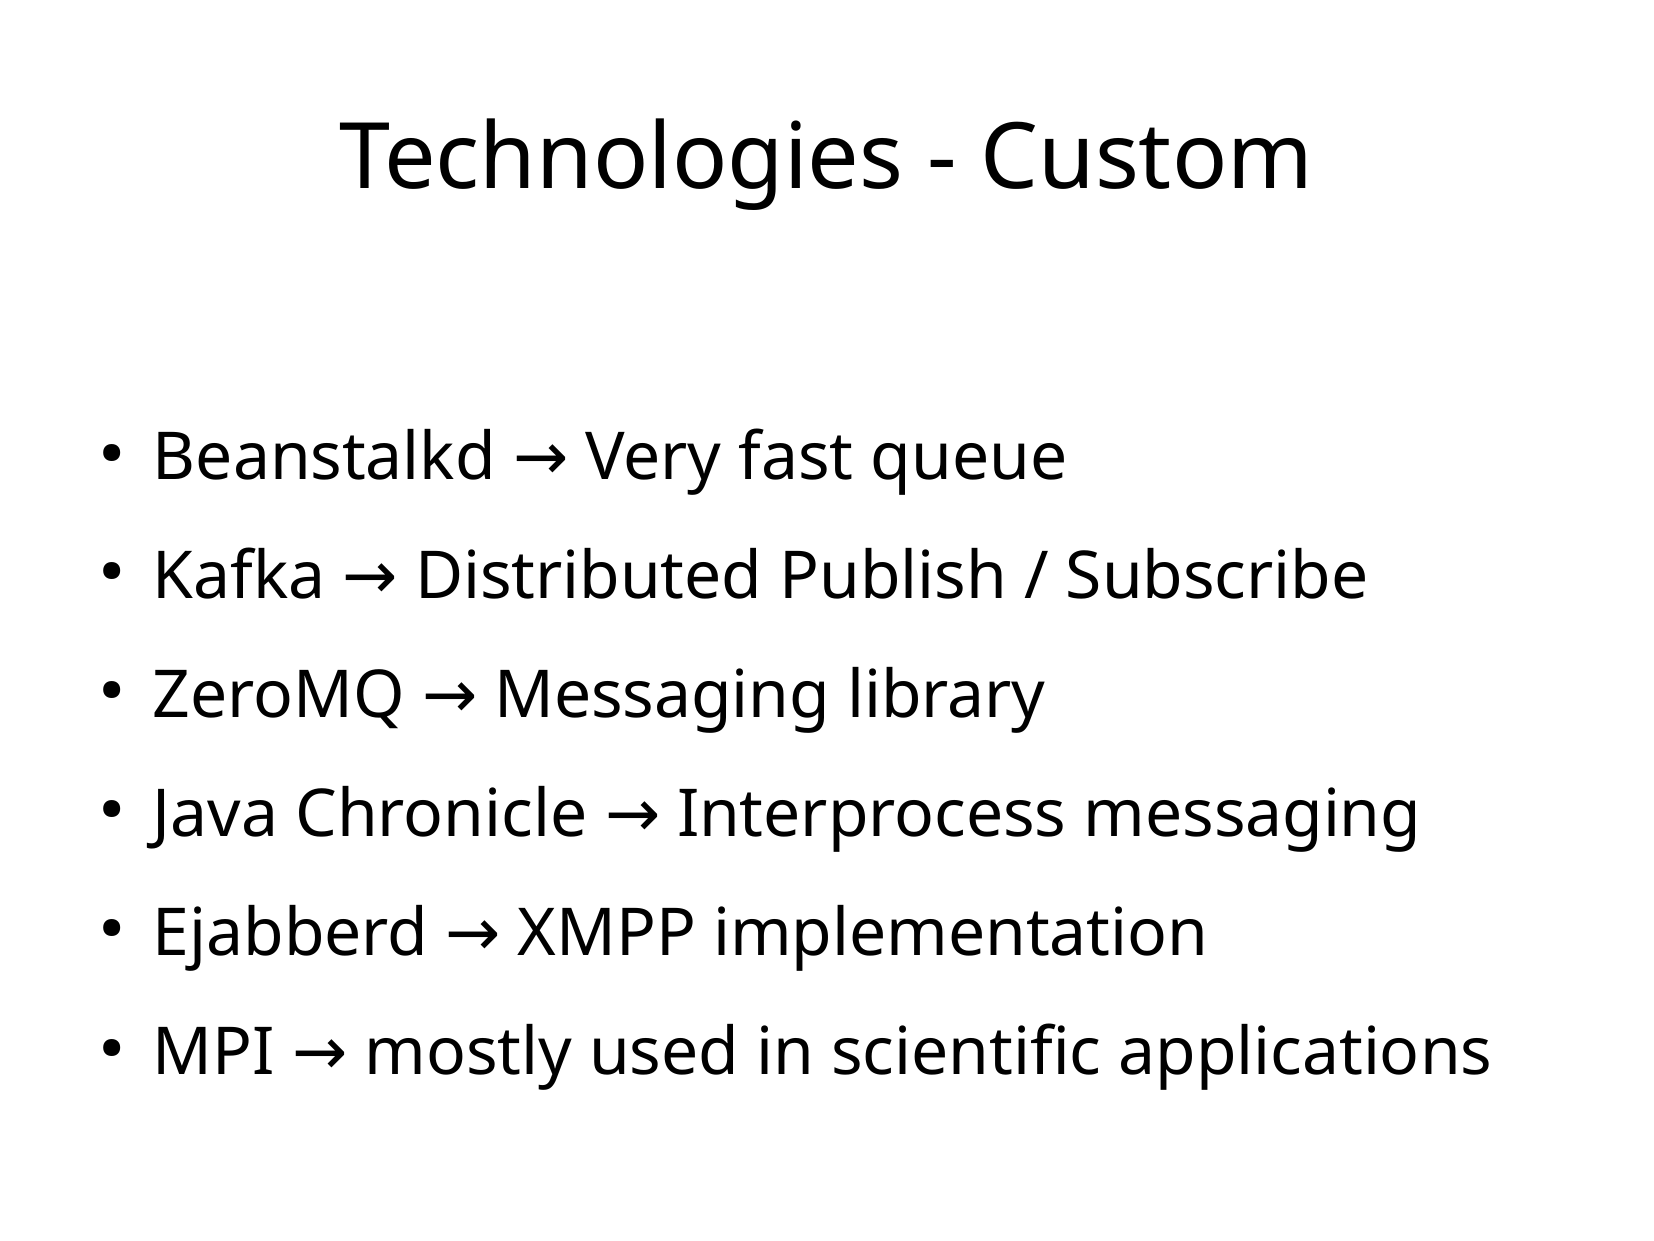

# Technologies - Custom
Beanstalkd → Very fast queue
Kafka → Distributed Publish / Subscribe
ZeroMQ → Messaging library
Java Chronicle → Interprocess messaging
Ejabberd → XMPP implementation
MPI → mostly used in scientific applications